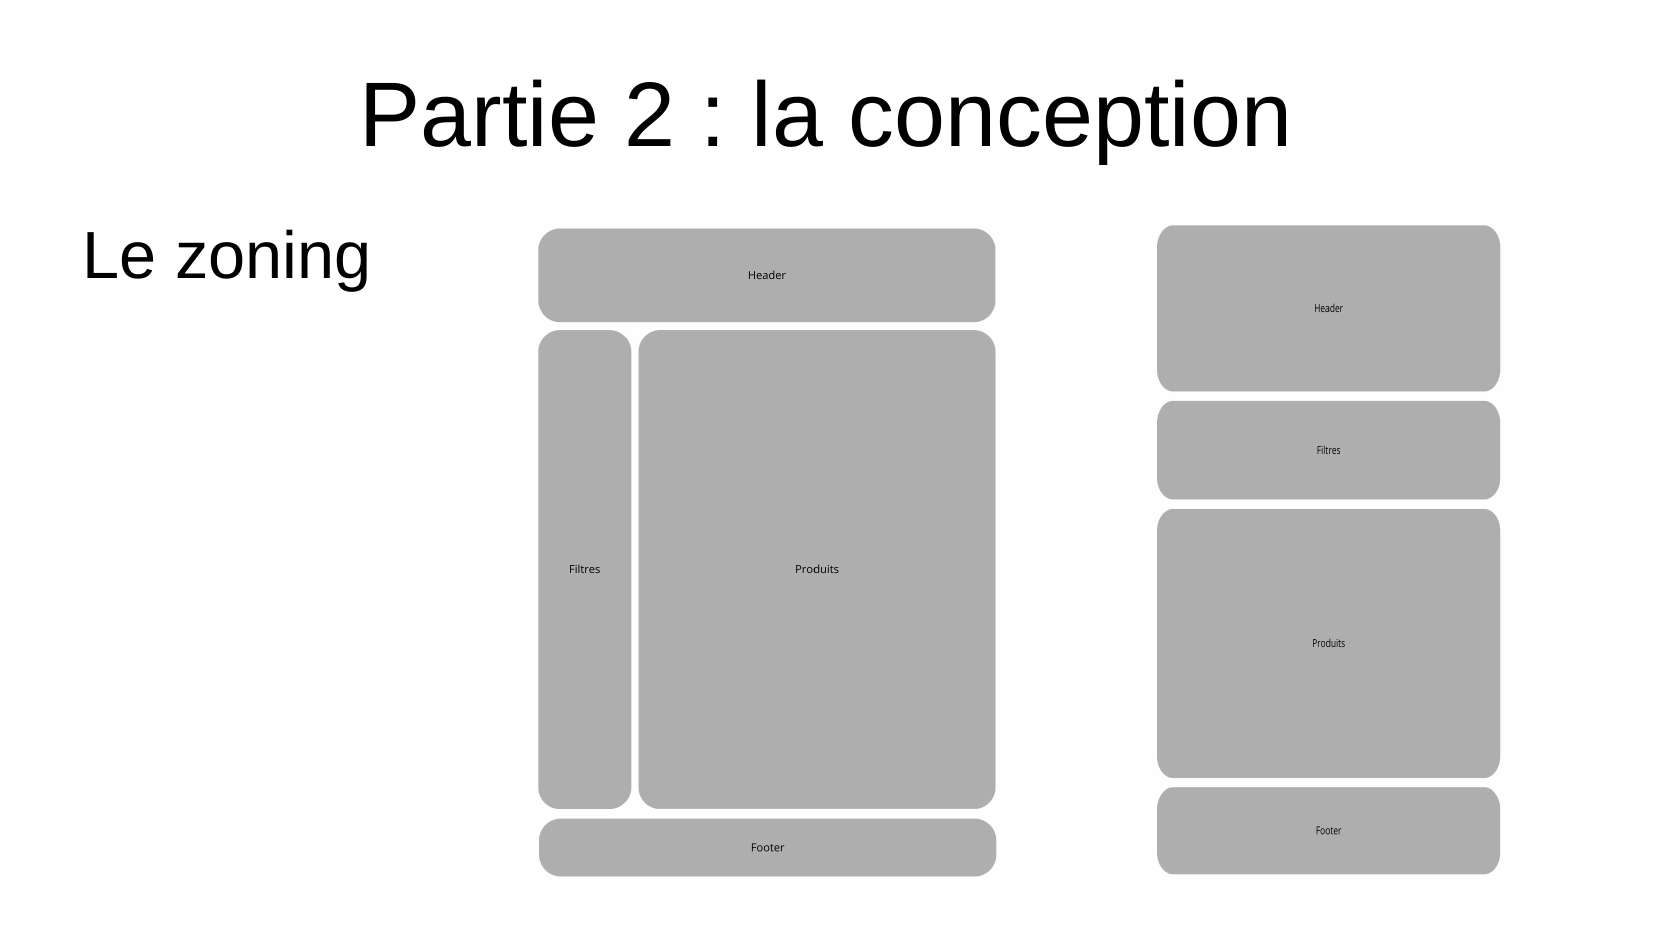

# Partie 2 : la conception
Le zoning